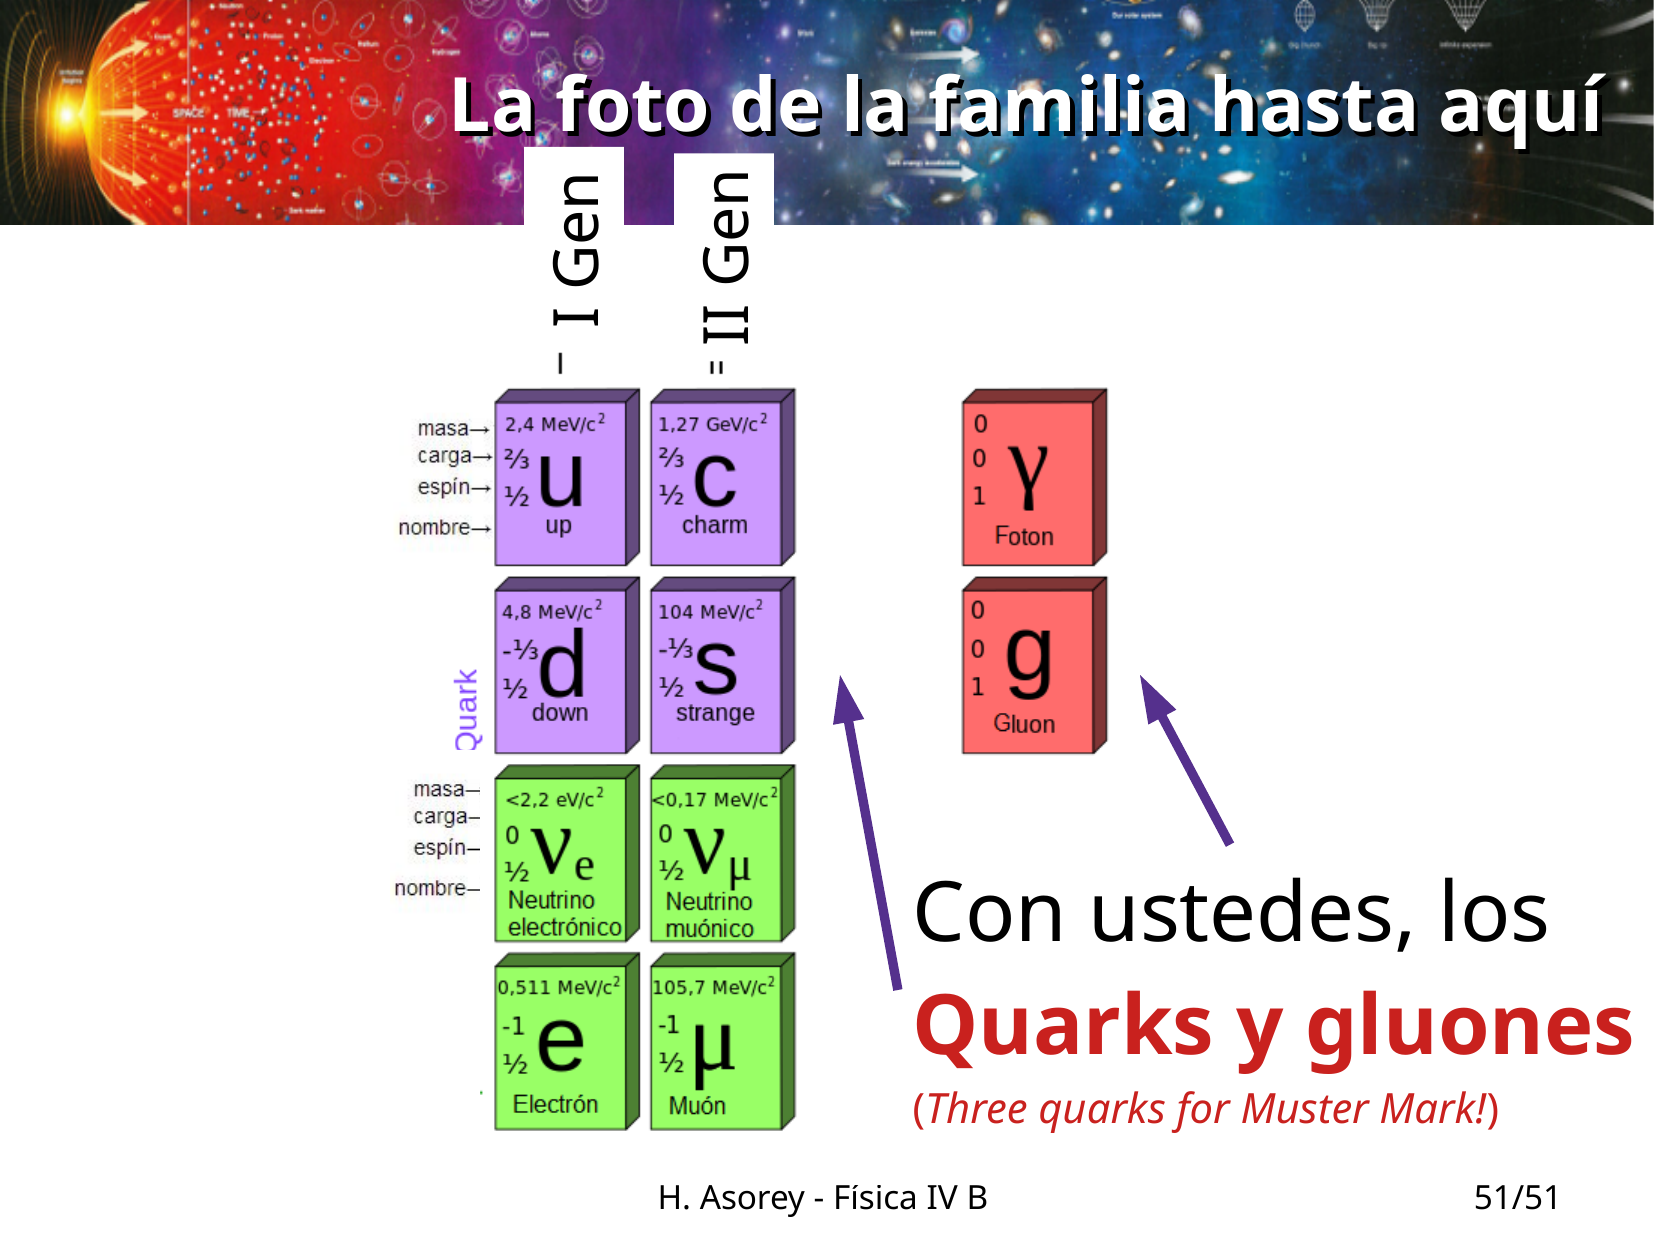

# La foto de la familia hasta aquí
I Gen
II Gen
Con ustedes, los
Quarks y gluones
(Three quarks for Muster Mark!)
H. Asorey - Física IV B
51